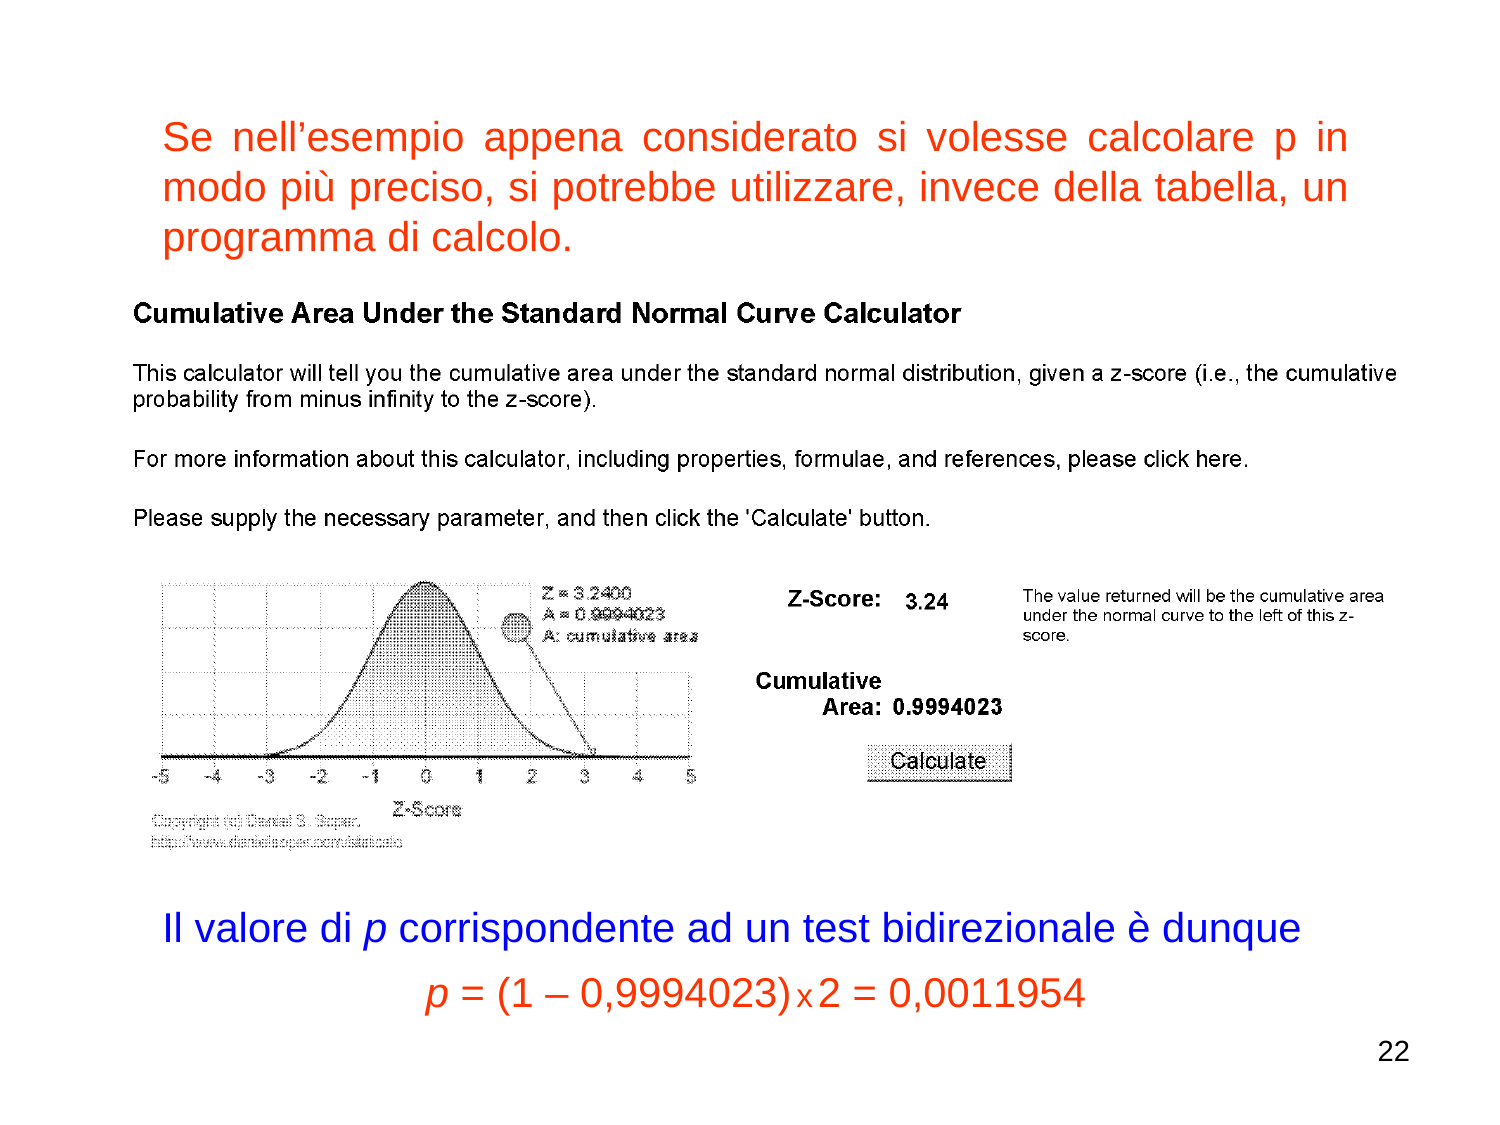

Se nell’esempio appena considerato si volesse calcolare p in modo più preciso, si potrebbe utilizzare, invece della tabella, un programma di calcolo.
Il valore di p corrispondente ad un test bidirezionale è dunque
p = (1 – 0,9994023) x 2 = 0,0011954